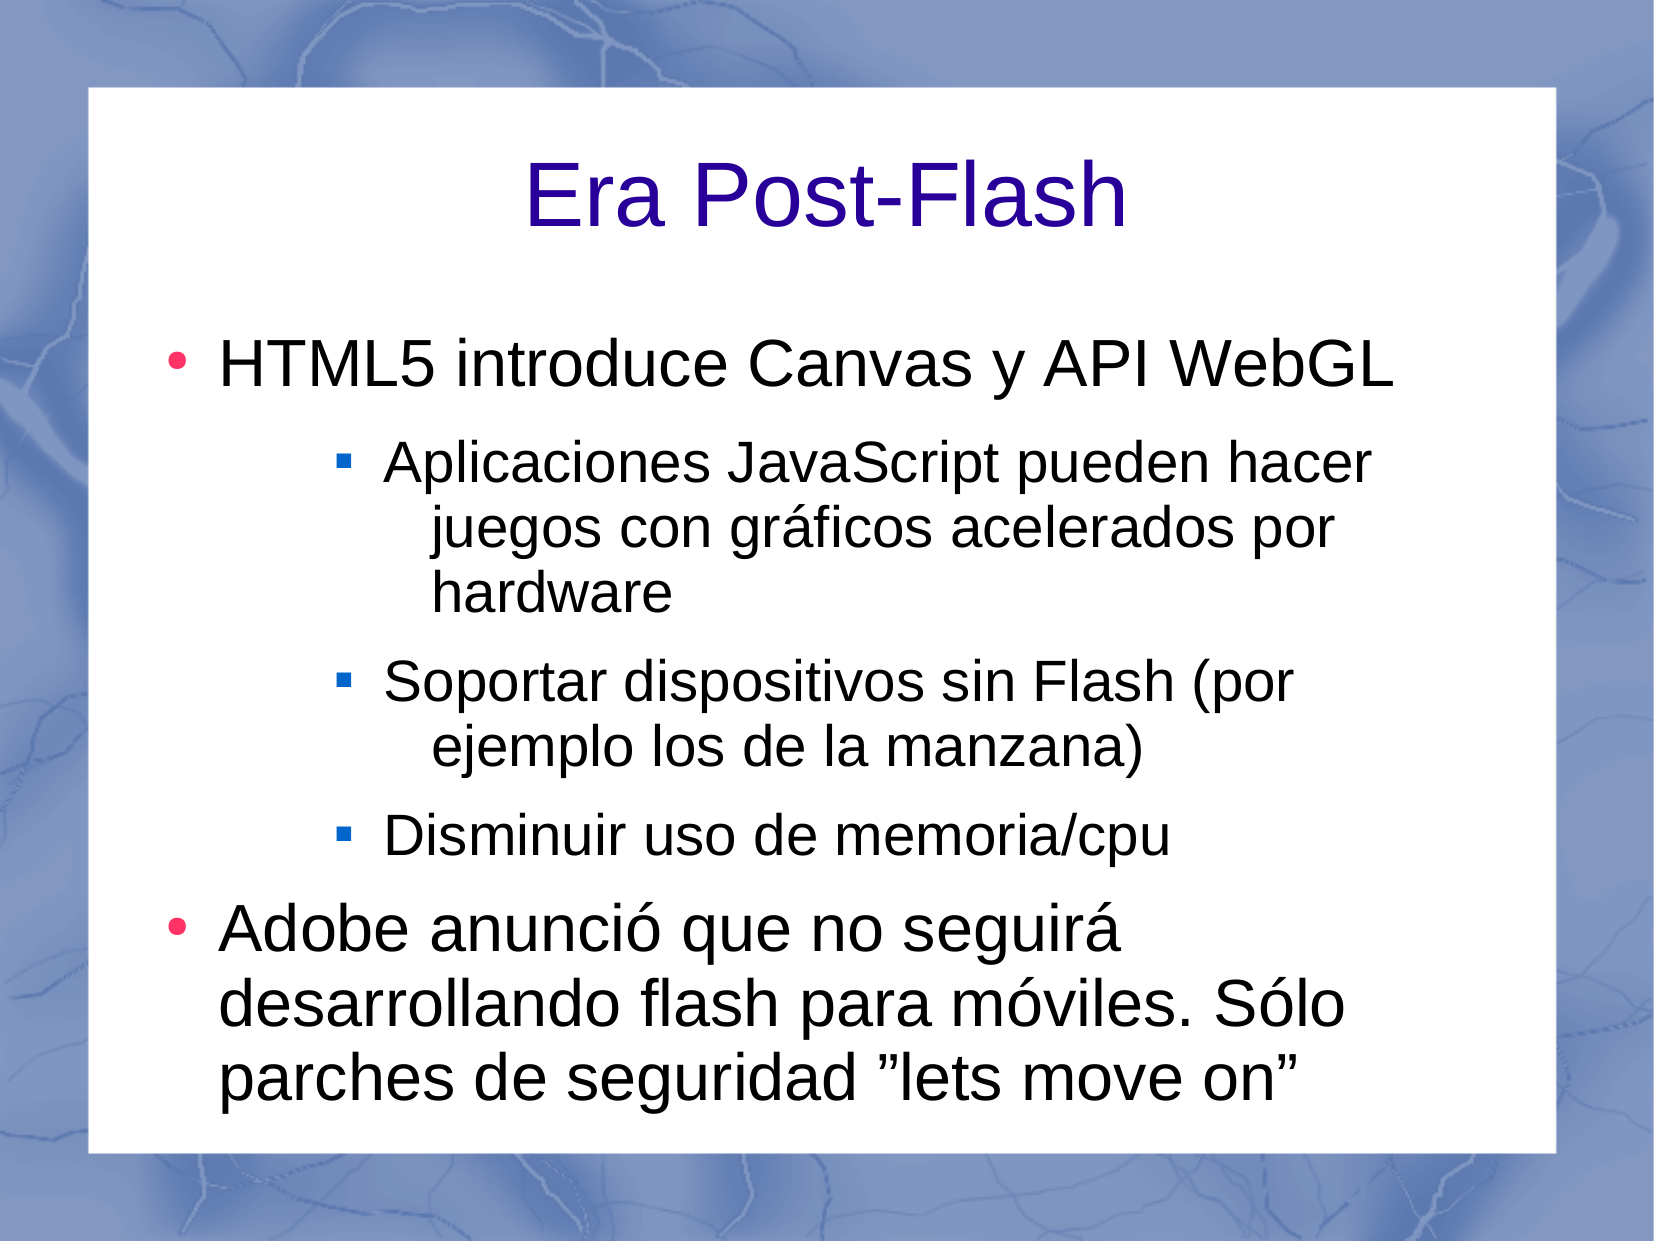

# Era Post-Flash
HTML5 introduce Canvas y API WebGL
Aplicaciones JavaScript pueden hacer juegos con gráficos acelerados por hardware
Soportar dispositivos sin Flash (por ejemplo los de la manzana)
Disminuir uso de memoria/cpu
Adobe anunció que no seguirá desarrollando flash para móviles. Sólo parches de seguridad ”lets move on”